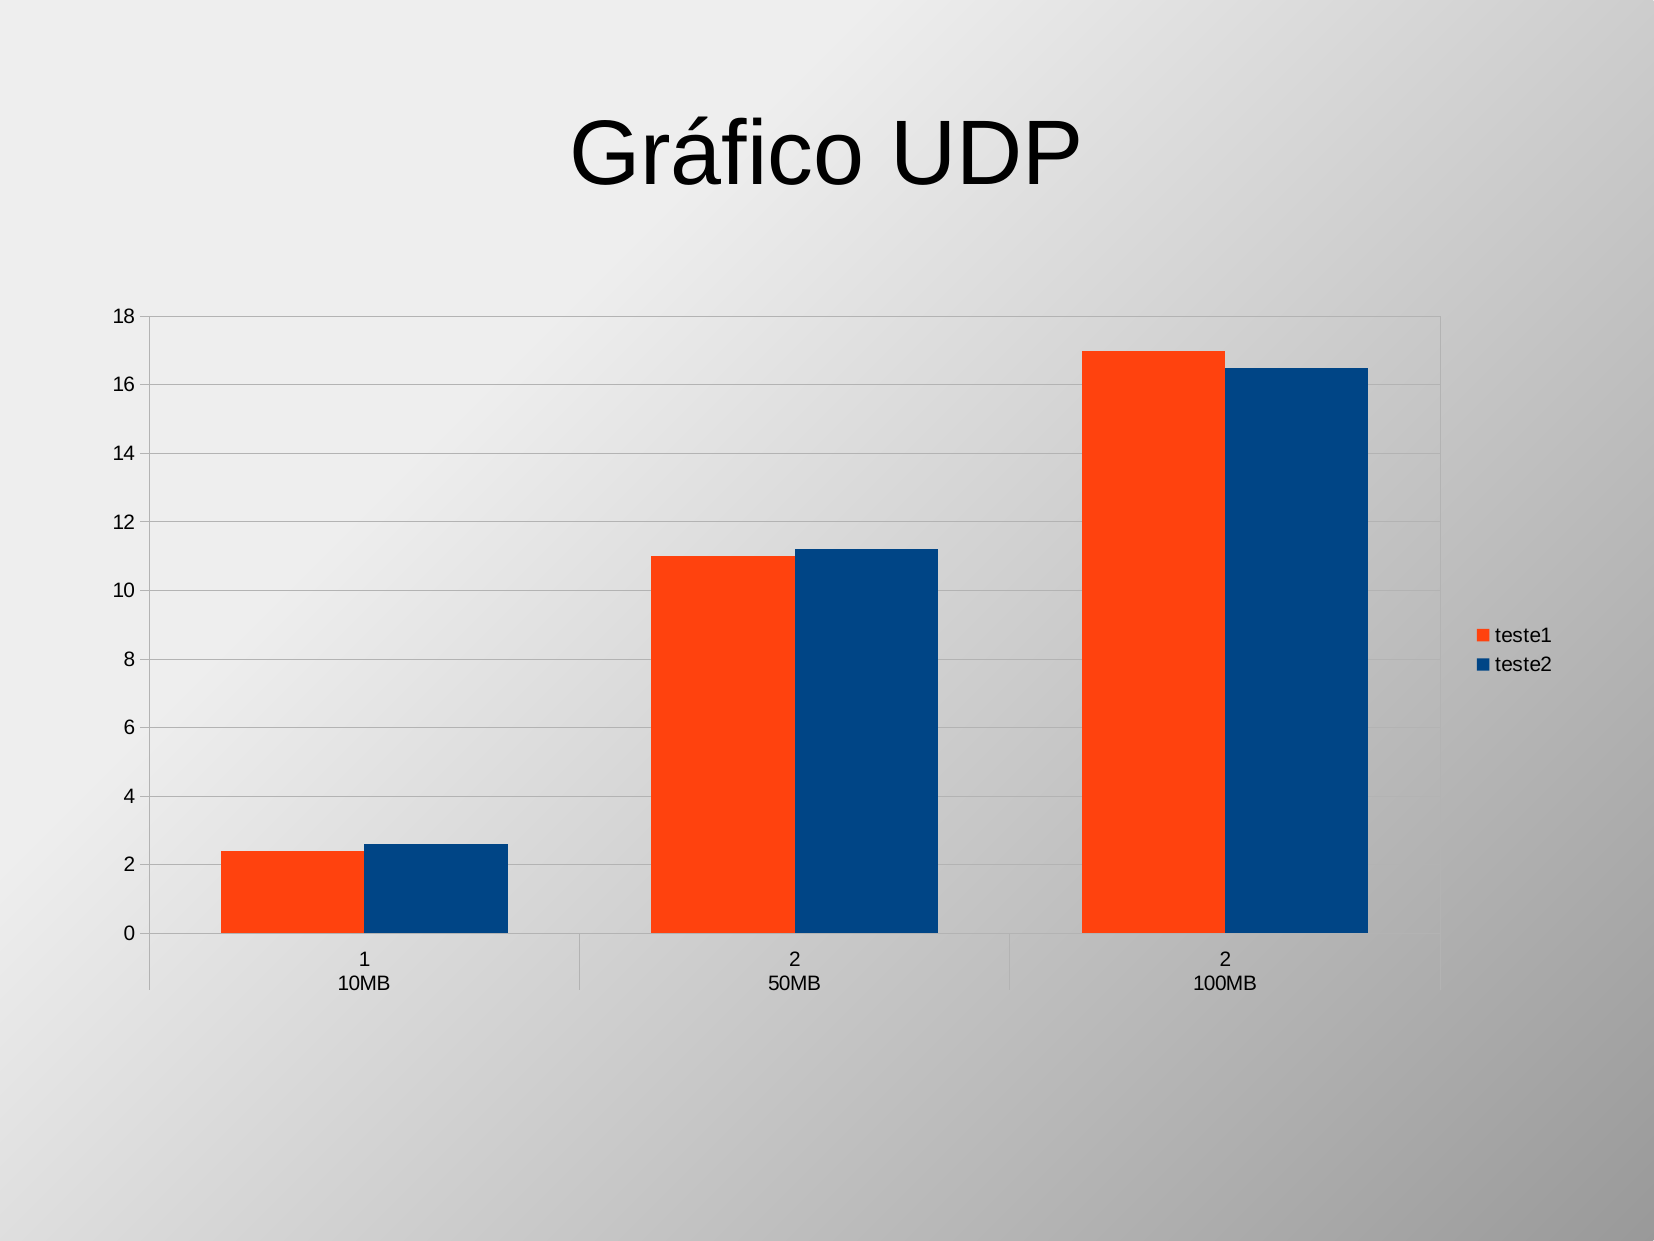

# Gráfico UDP
### Chart
| Category | teste1 | teste2 |
|---|---|---|
| 1 | 2.4 | 2.6 |
| 2 | 11.0 | 11.2 |
| 2 | 17.0 | 16.5 |